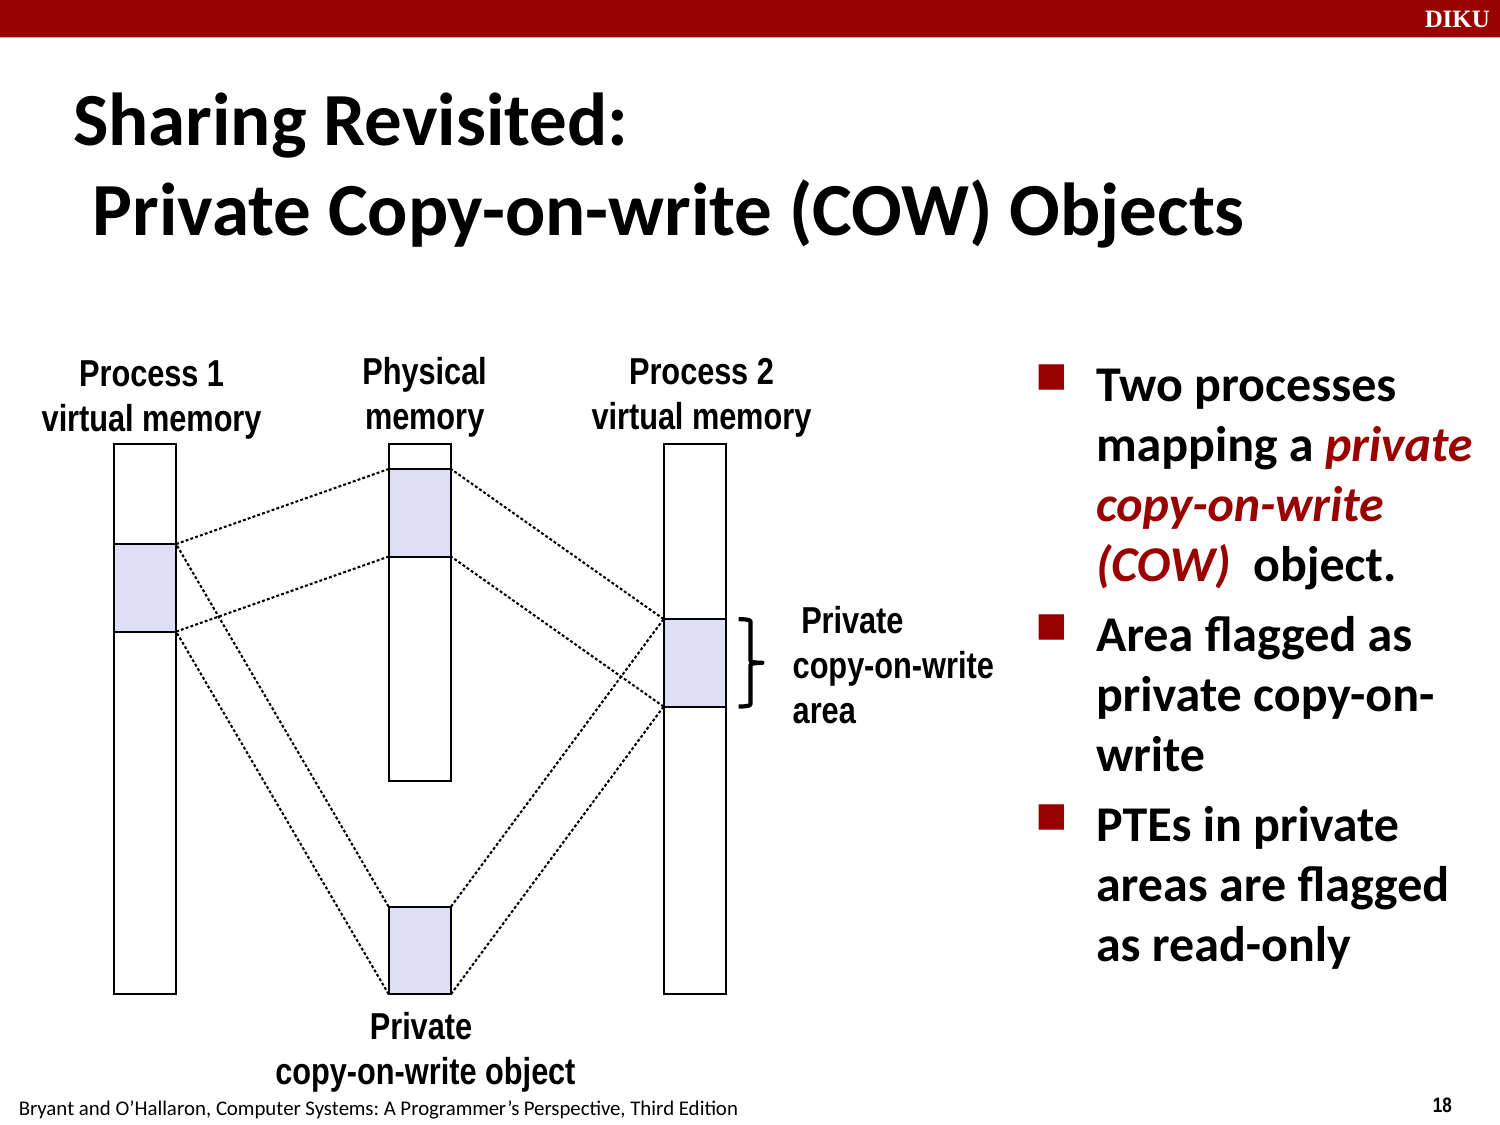

Sharing Revisited:
Private Copy-on-write (COW) Objects
Physical
memory
Process 2
virtual memory
Process 1
virtual memory
Two processes mapping a private copy-on-write (COW) object.
Area flagged as private copy-on-write
PTEs in private areas are flagged as read-only
 Private
copy-on-write
area
Private
copy-on-write object